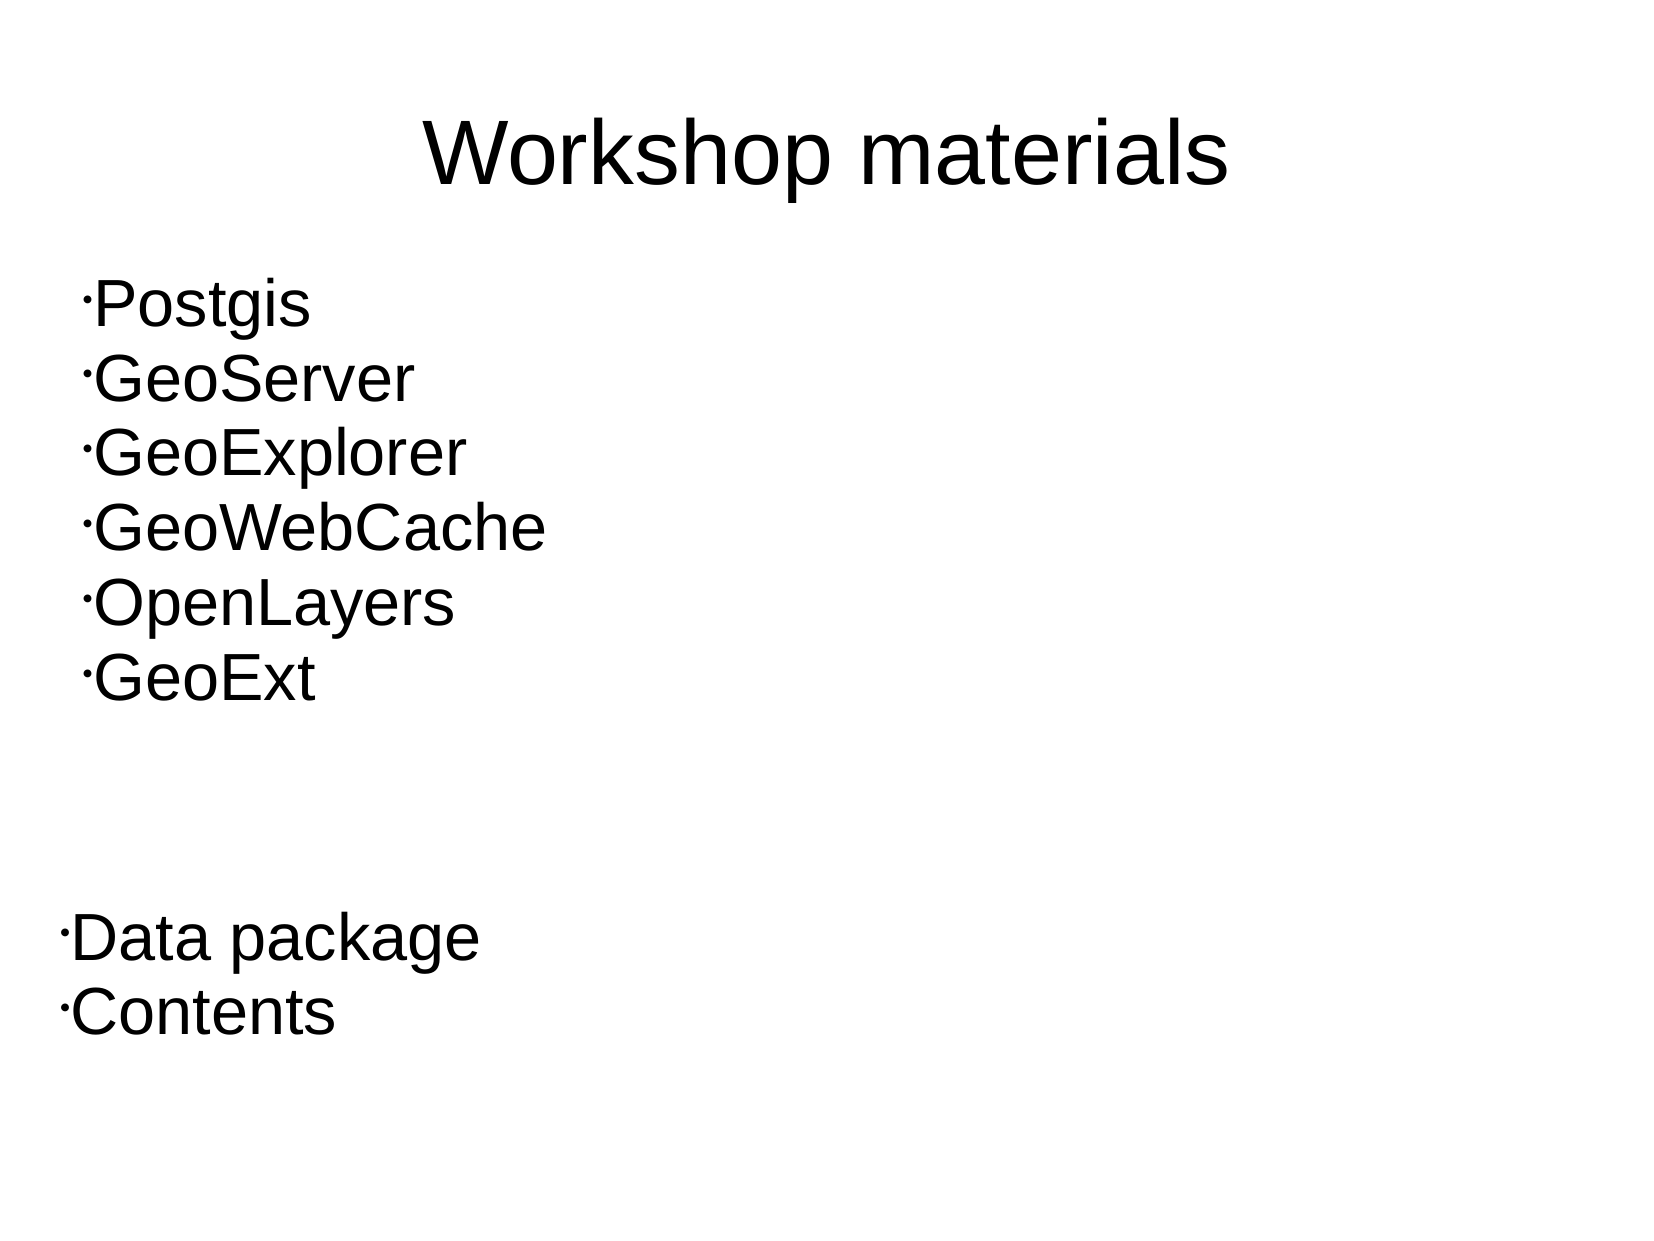

# Workshop materials
Postgis
GeoServer
GeoExplorer
GeoWebCache
OpenLayers
GeoExt
Data package
Contents